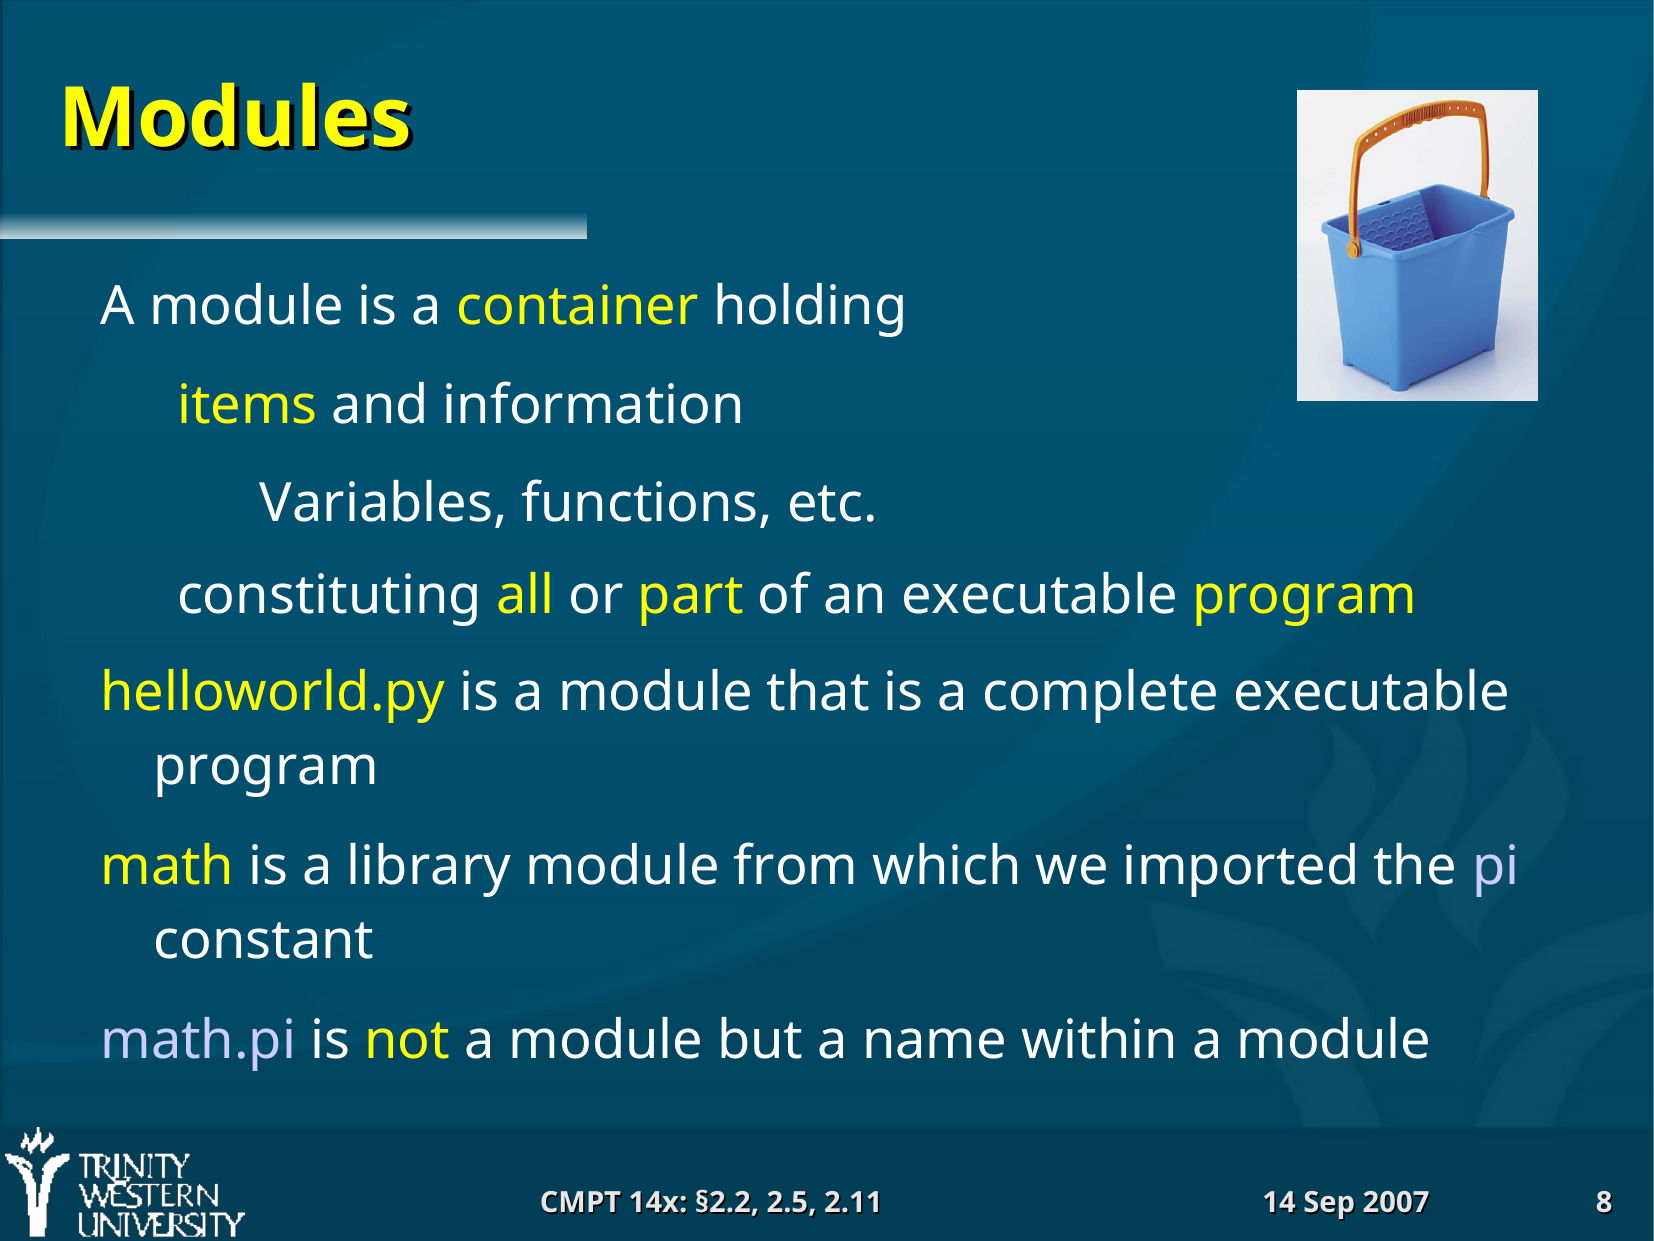

# Modules
A module is a container holding
items and information
Variables, functions, etc.
constituting all or part of an executable program
helloworld.py is a module that is a complete executable program
math is a library module from which we imported the pi constant
math.pi is not a module but a name within a module
CMPT 14x: §2.2, 2.5, 2.11
14 Sep 2007
8